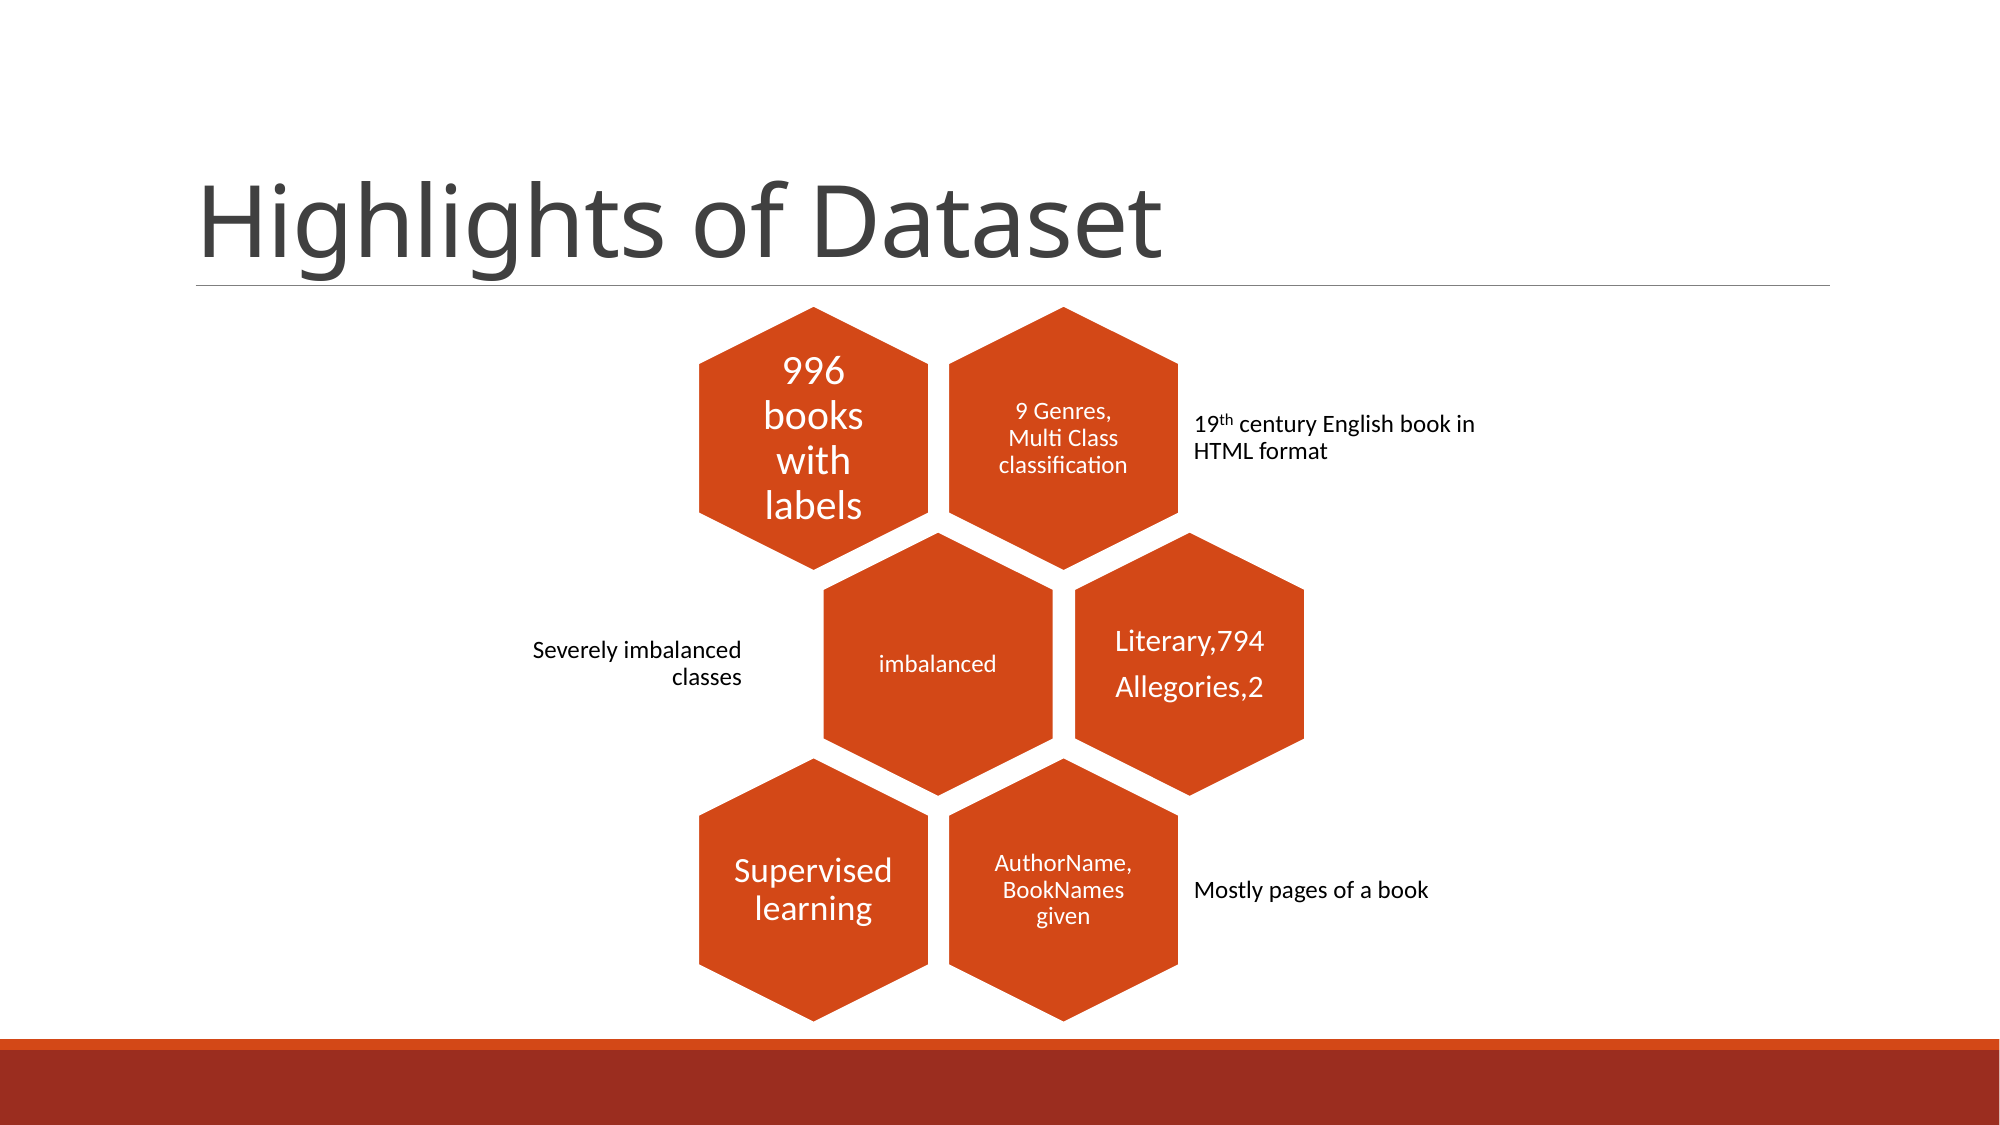

# Highlights of Dataset
996 books with labels
9 Genres, Multi Class classification
19th century English book in HTML format
imbalanced
Literary,794
Allegories,2
Severely imbalanced classes
Supervised learning
AuthorName, BookNames given
Mostly pages of a book